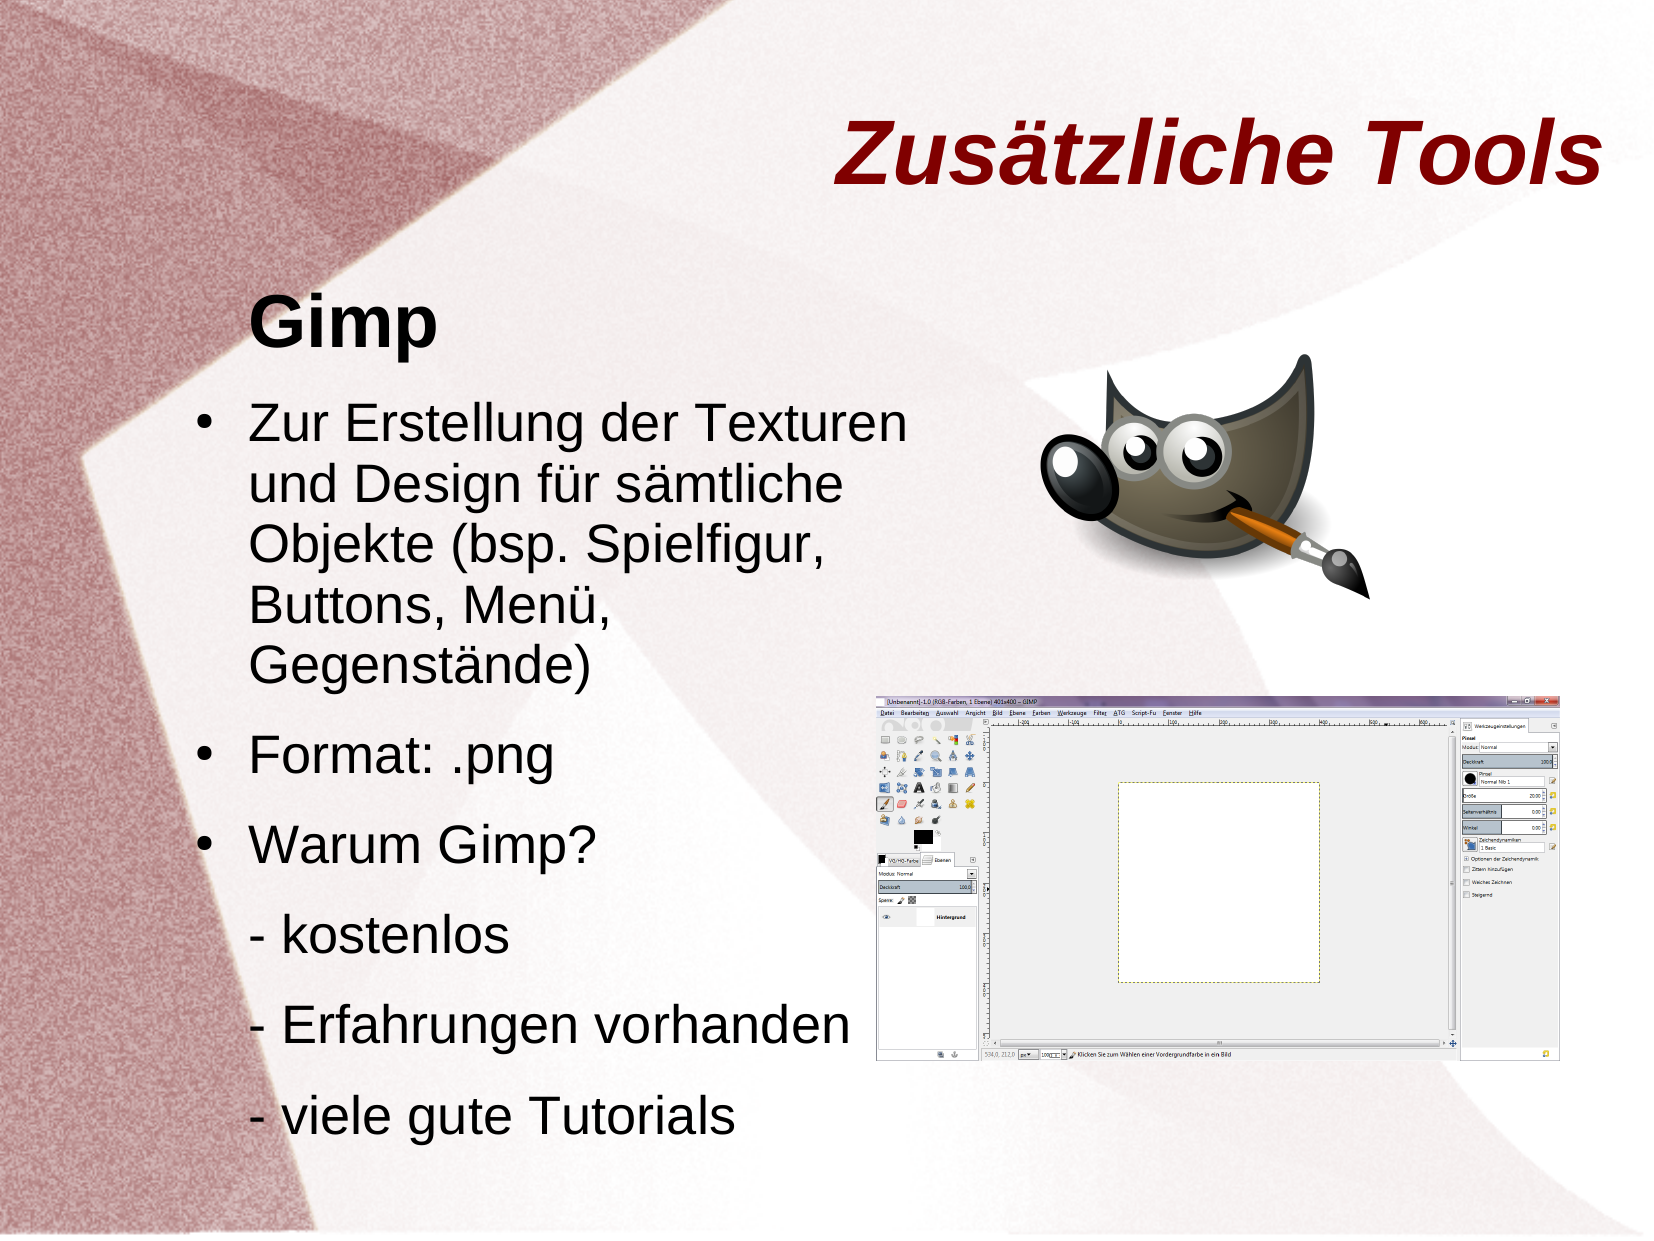

# Zusätzliche Tools
Gimp
Zur Erstellung der Texturen
und Design für sämtliche
Objekte (bsp. Spielfigur,
Buttons, Menü,
Gegenstände)
Format: .png
Warum Gimp?
- kostenlos
- Erfahrungen vorhanden
- viele gute Tutorials